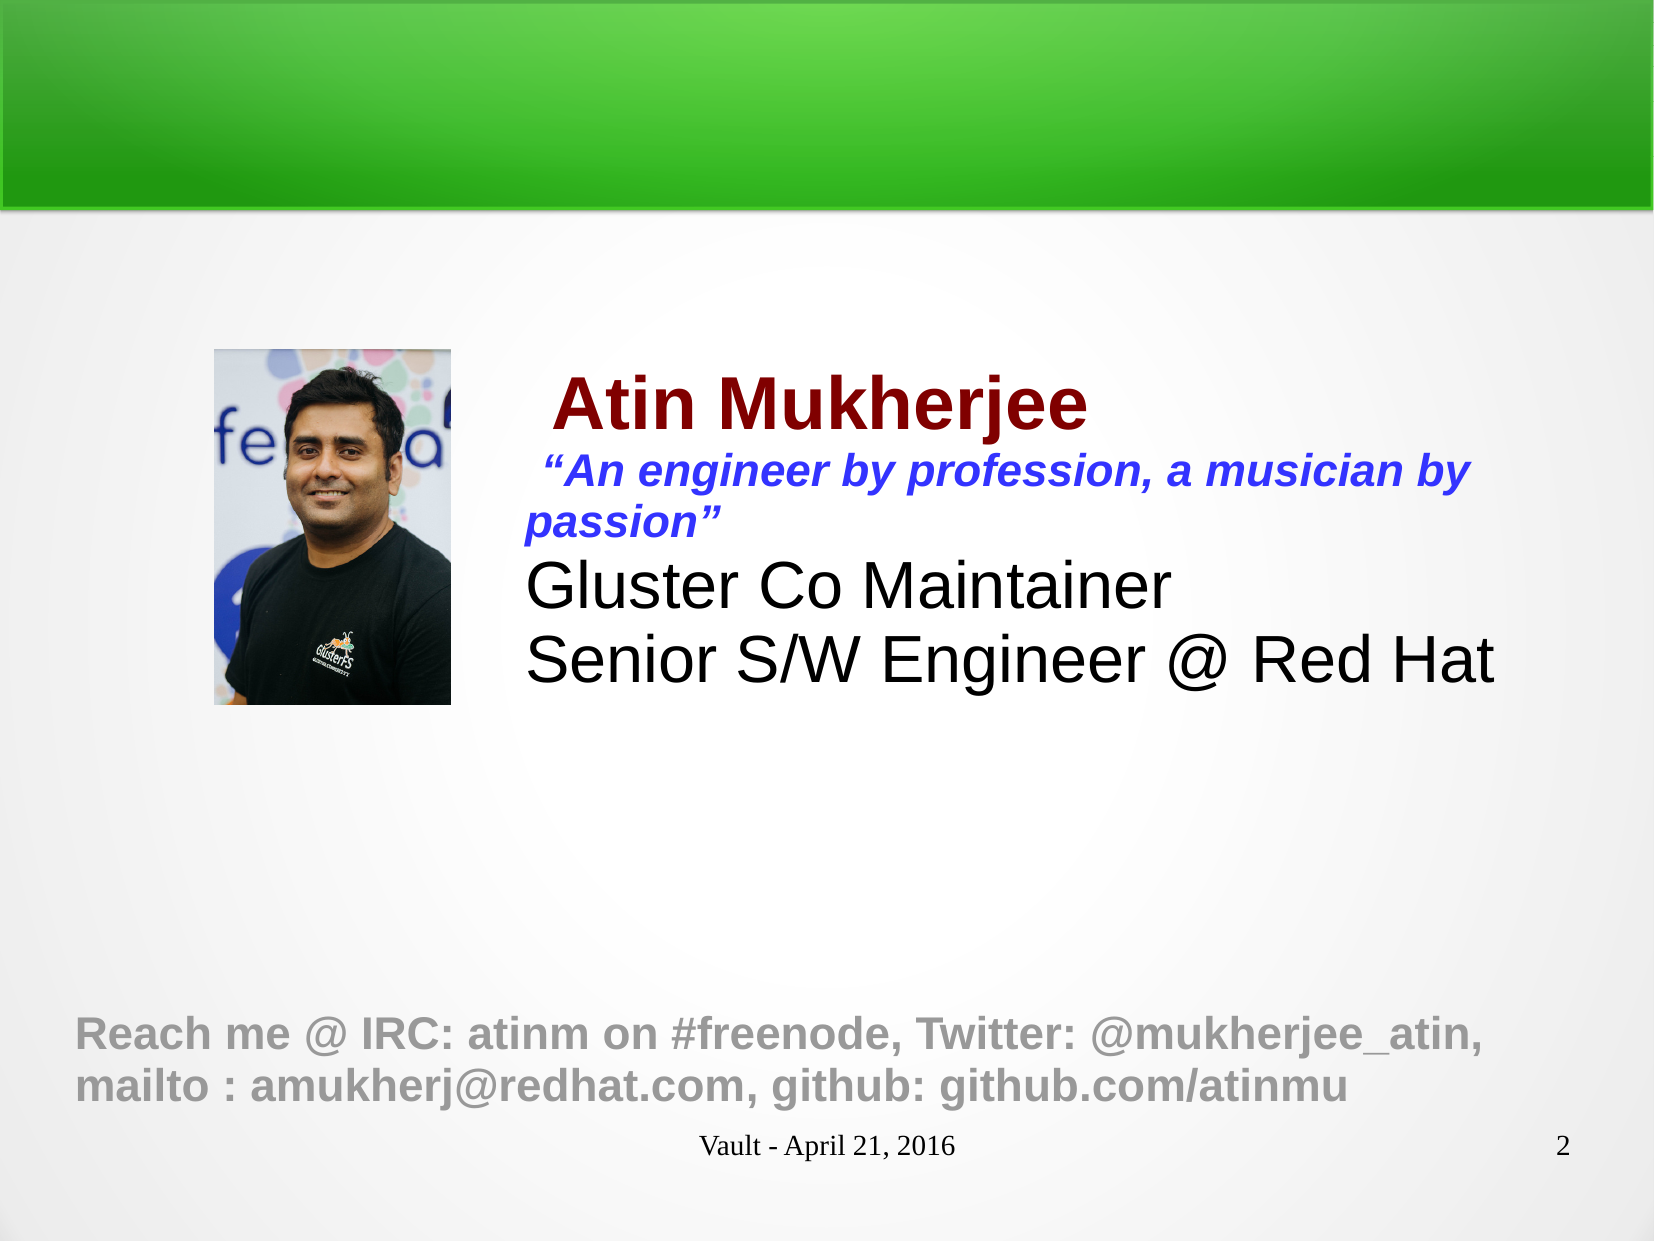

# Atin Mukherjee
“An engineer by profession, a musician by passion”
Gluster Co Maintainer
Senior S/W Engineer @ Red Hat
Reach me @ IRC: atinm on #freenode, Twitter: @mukherjee_atin, mailto : amukherj@redhat.com, github: github.com/atinmu
Vault - April 21, 2016
2